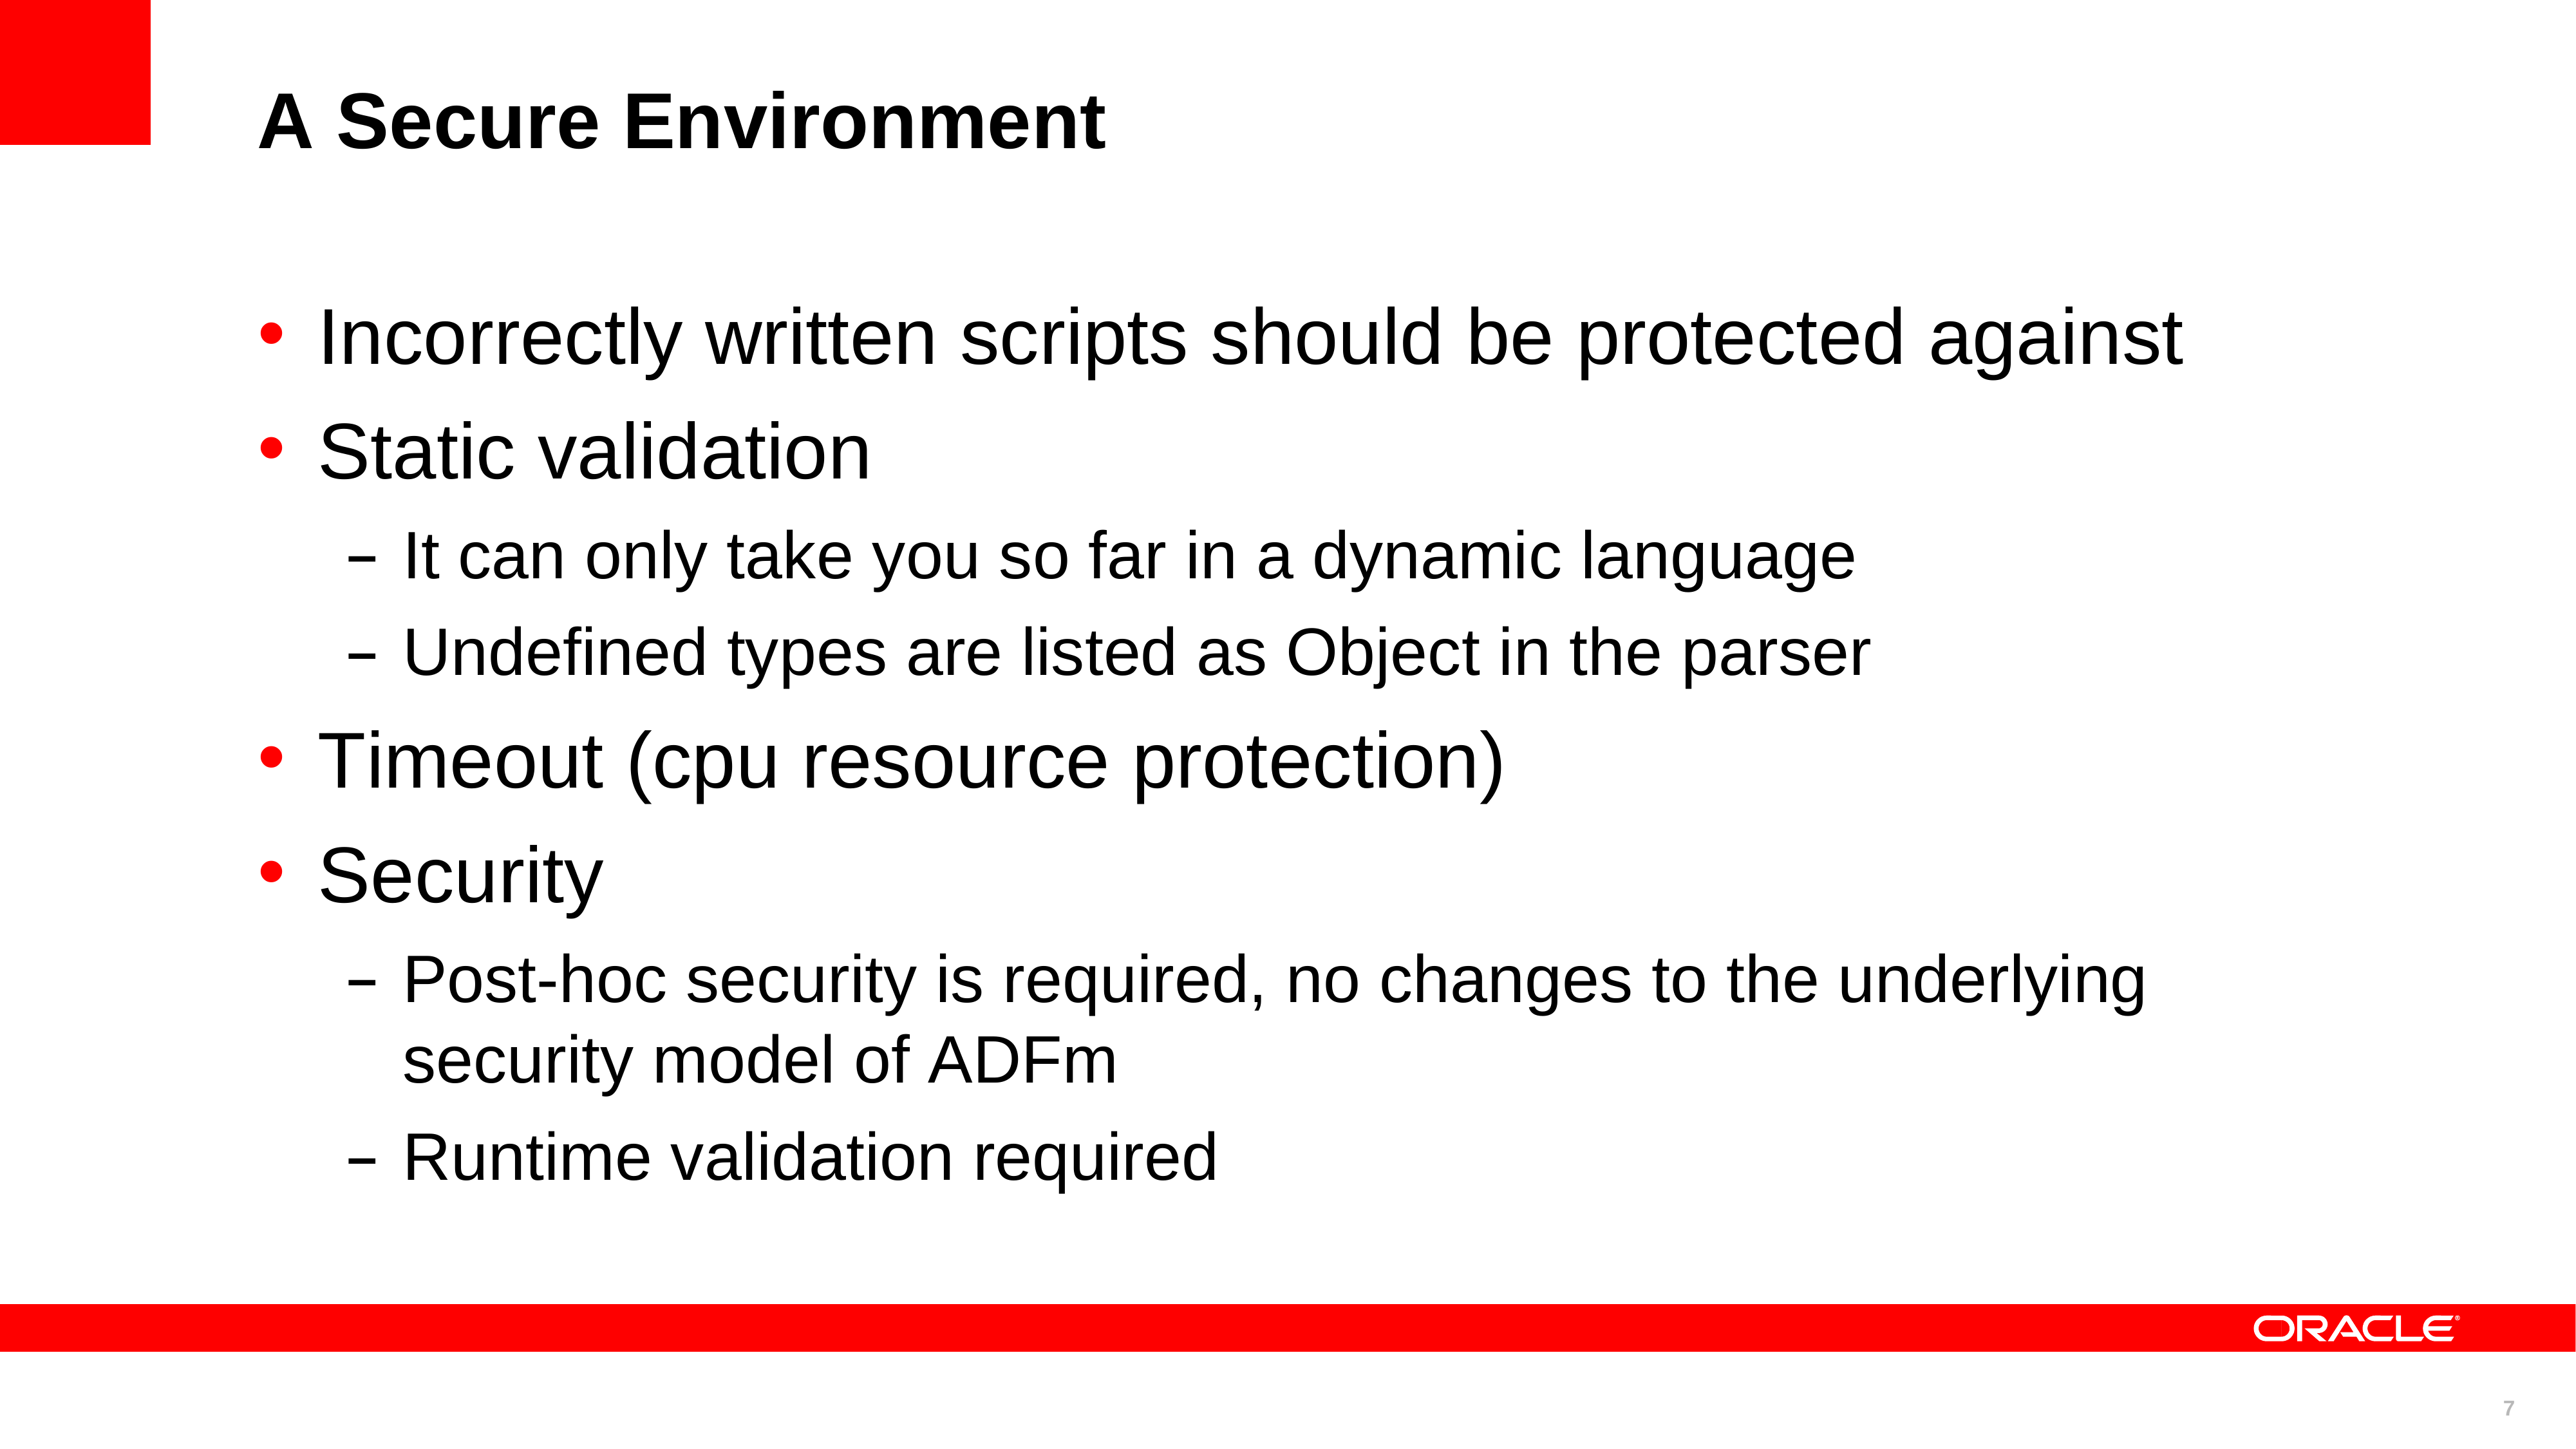

# A Secure Environment
Incorrectly written scripts should be protected against
Static validation
It can only take you so far in a dynamic language
Undefined types are listed as Object in the parser
Timeout (cpu resource protection)
Security
Post-hoc security is required, no changes to the underlying security model of ADFm
Runtime validation required